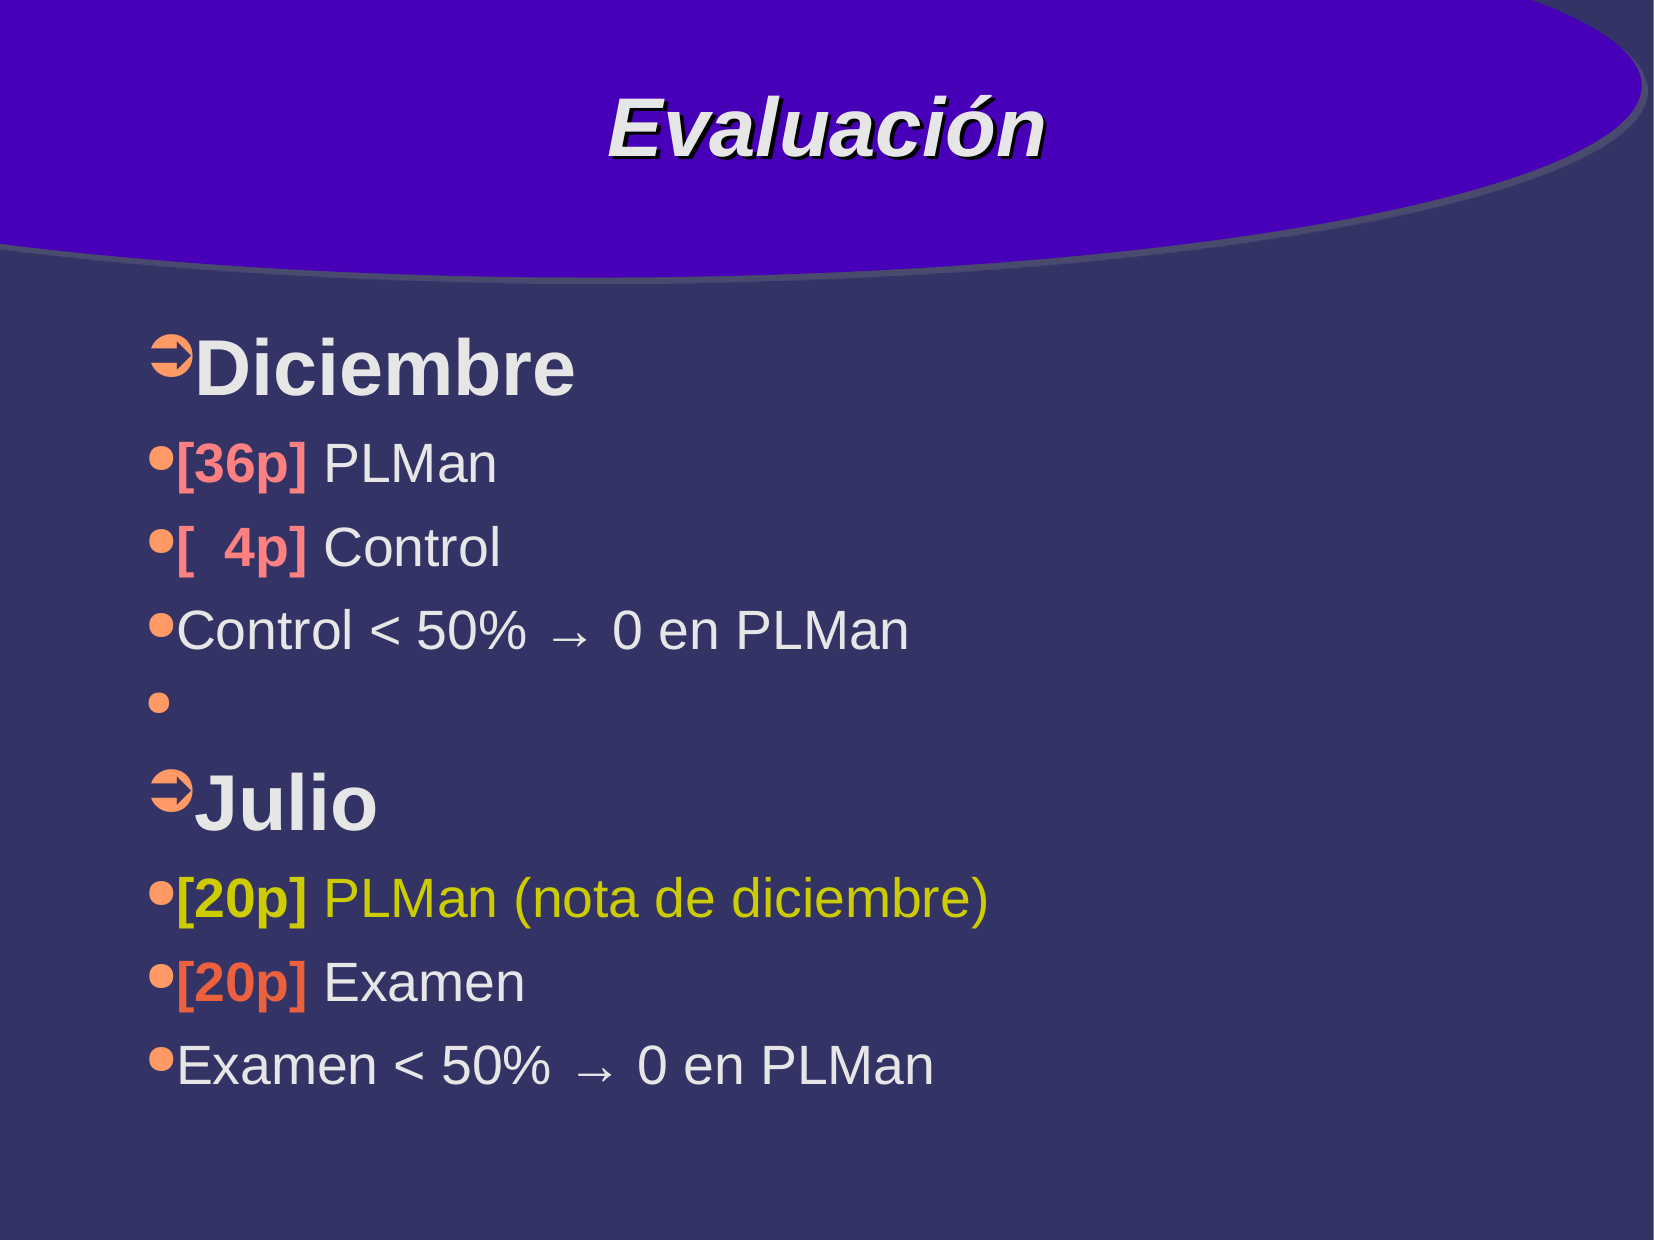

# Evaluación
Diciembre
[36p] PLMan
[ 4p] Control
Control < 50% → 0 en PLMan
Julio
[20p] PLMan (nota de diciembre)
[20p] Examen
Examen < 50% → 0 en PLMan